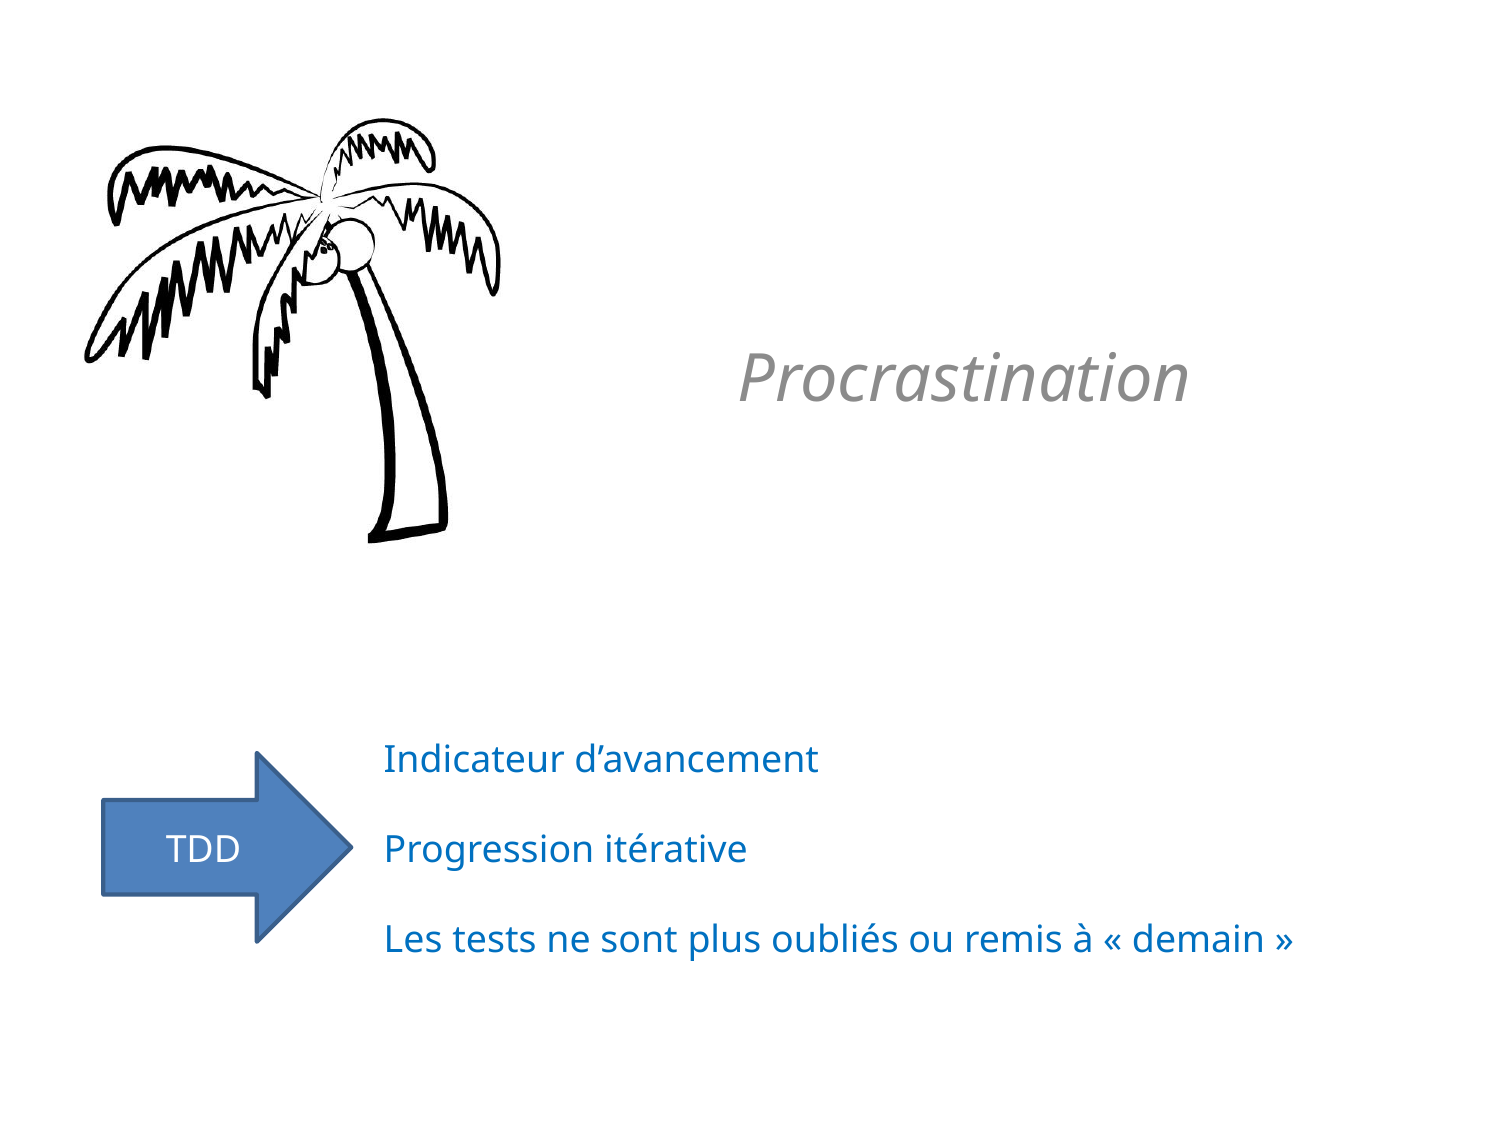

Procrastination
Indicateur d’avancement
Progression itérative
Les tests ne sont plus oubliés ou remis à « demain »
TDD